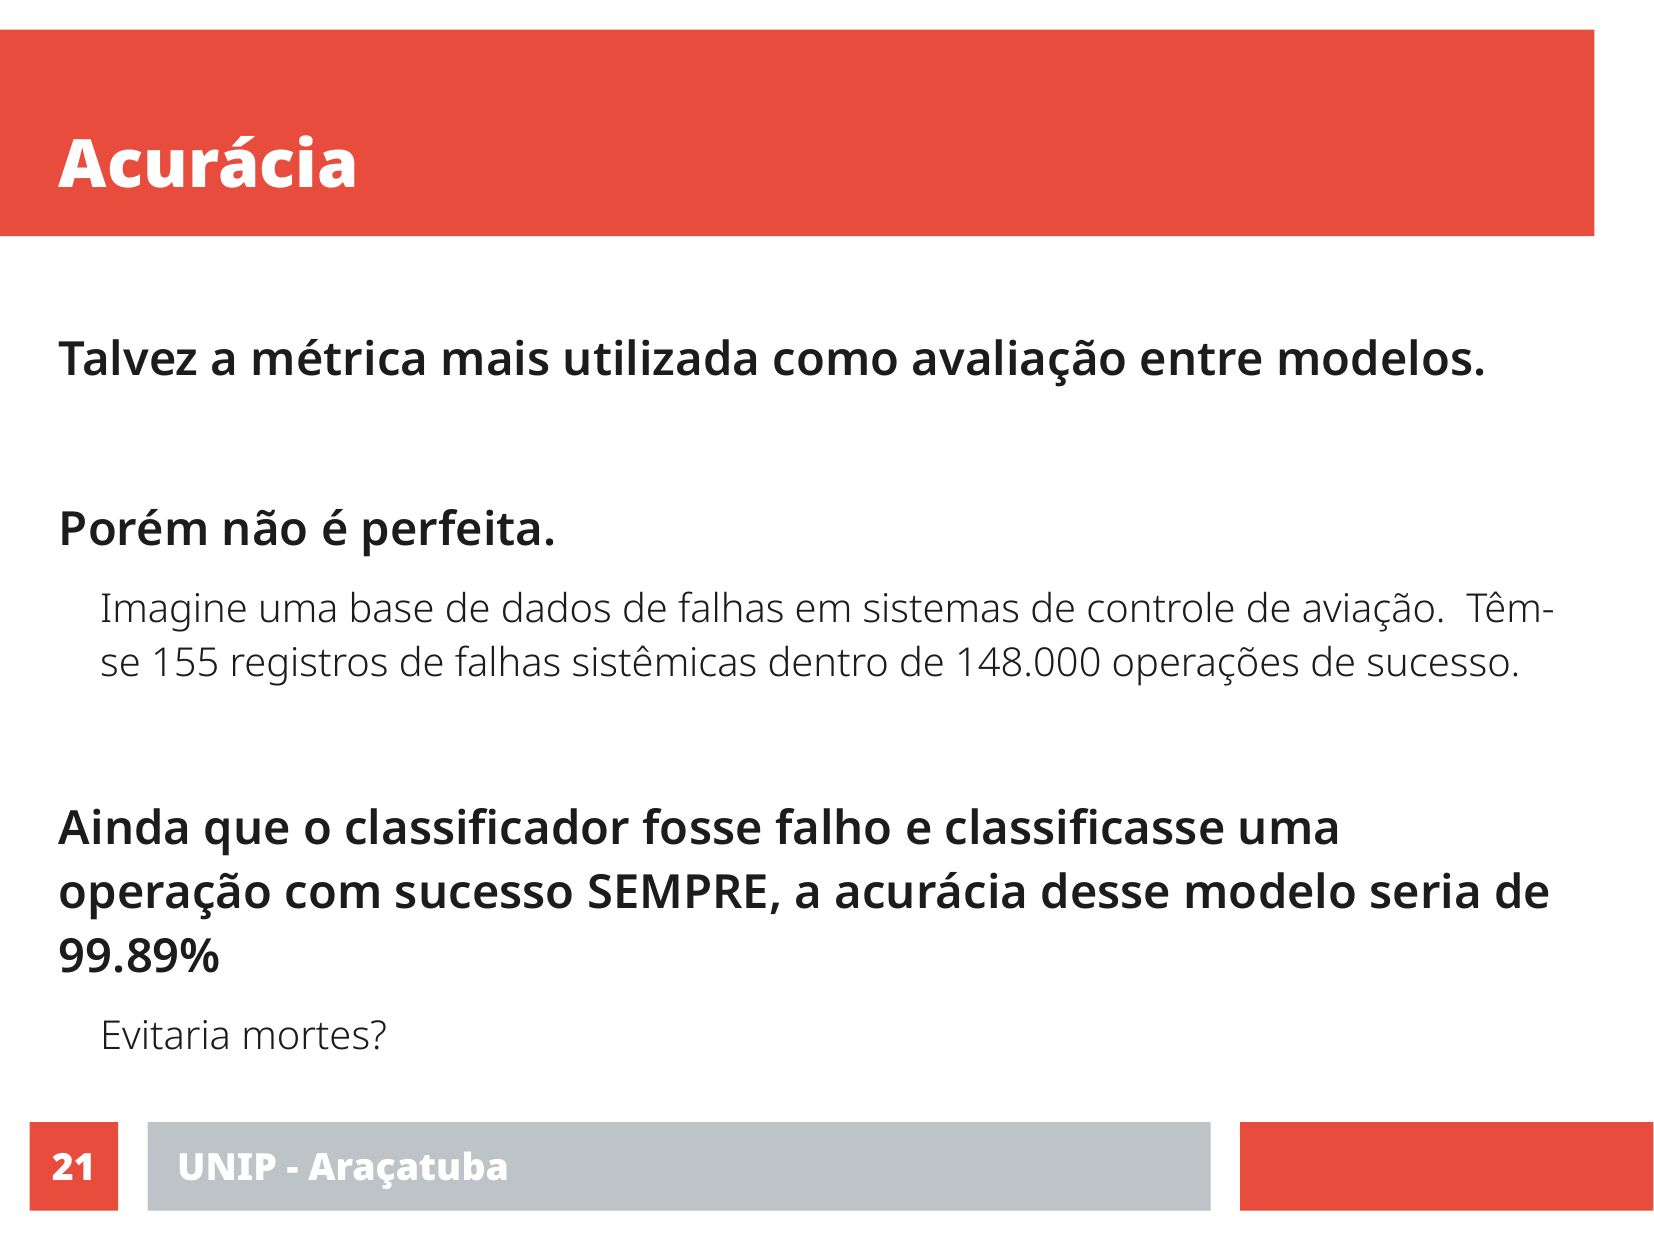

# Acurácia
Talvez a métrica mais utilizada como avaliação entre modelos.
Porém não é perfeita.
Imagine uma base de dados de falhas em sistemas de controle de aviação. Têm-se 155 registros de falhas sistêmicas dentro de 148.000 operações de sucesso.
Ainda que o classificador fosse falho e classificasse uma operação com sucesso SEMPRE, a acurácia desse modelo seria de 99.89%
Evitaria mortes?
21
UNIP - Araçatuba